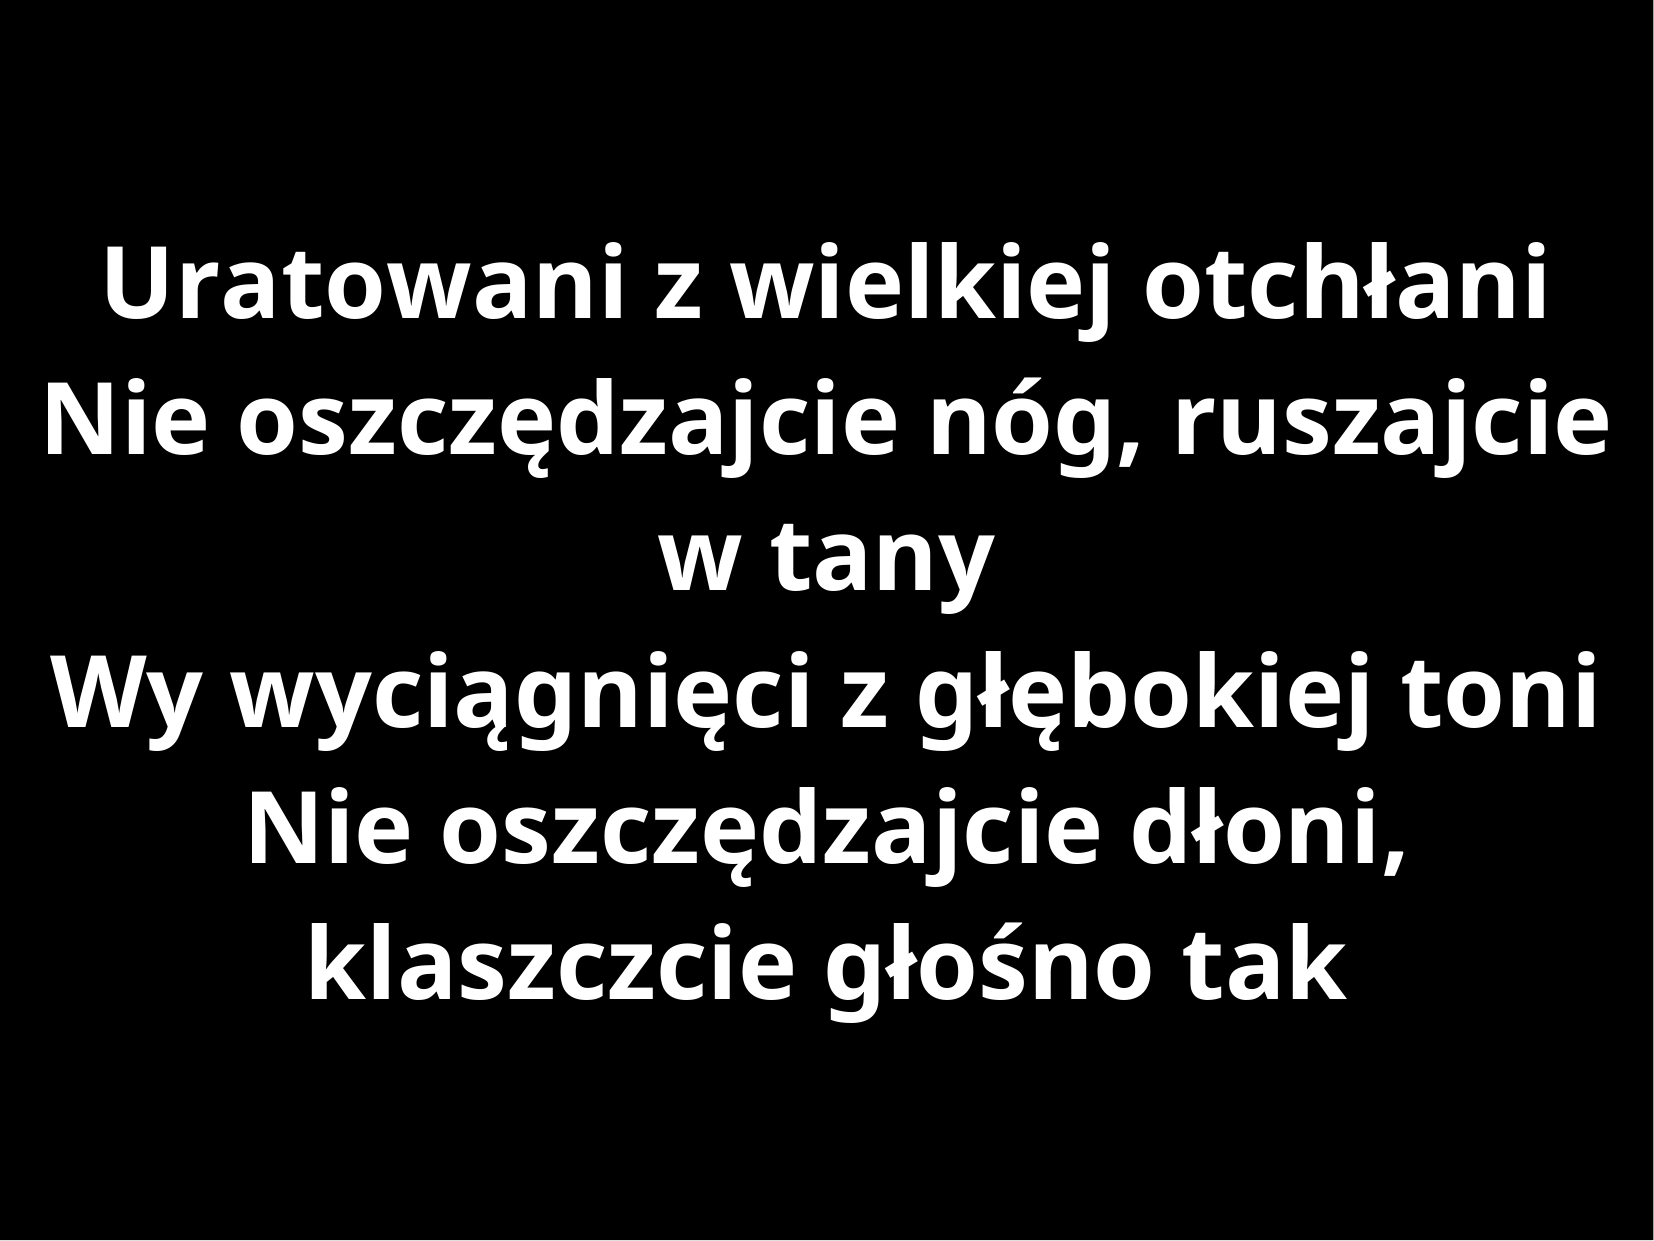

# Uratowani z wielkiej otchłani Nie oszczędzajcie nóg, ruszajcie w tany Wy wyciągnięci z głębokiej toni Nie oszczędzajcie dłoni, klaszczcie głośno tak